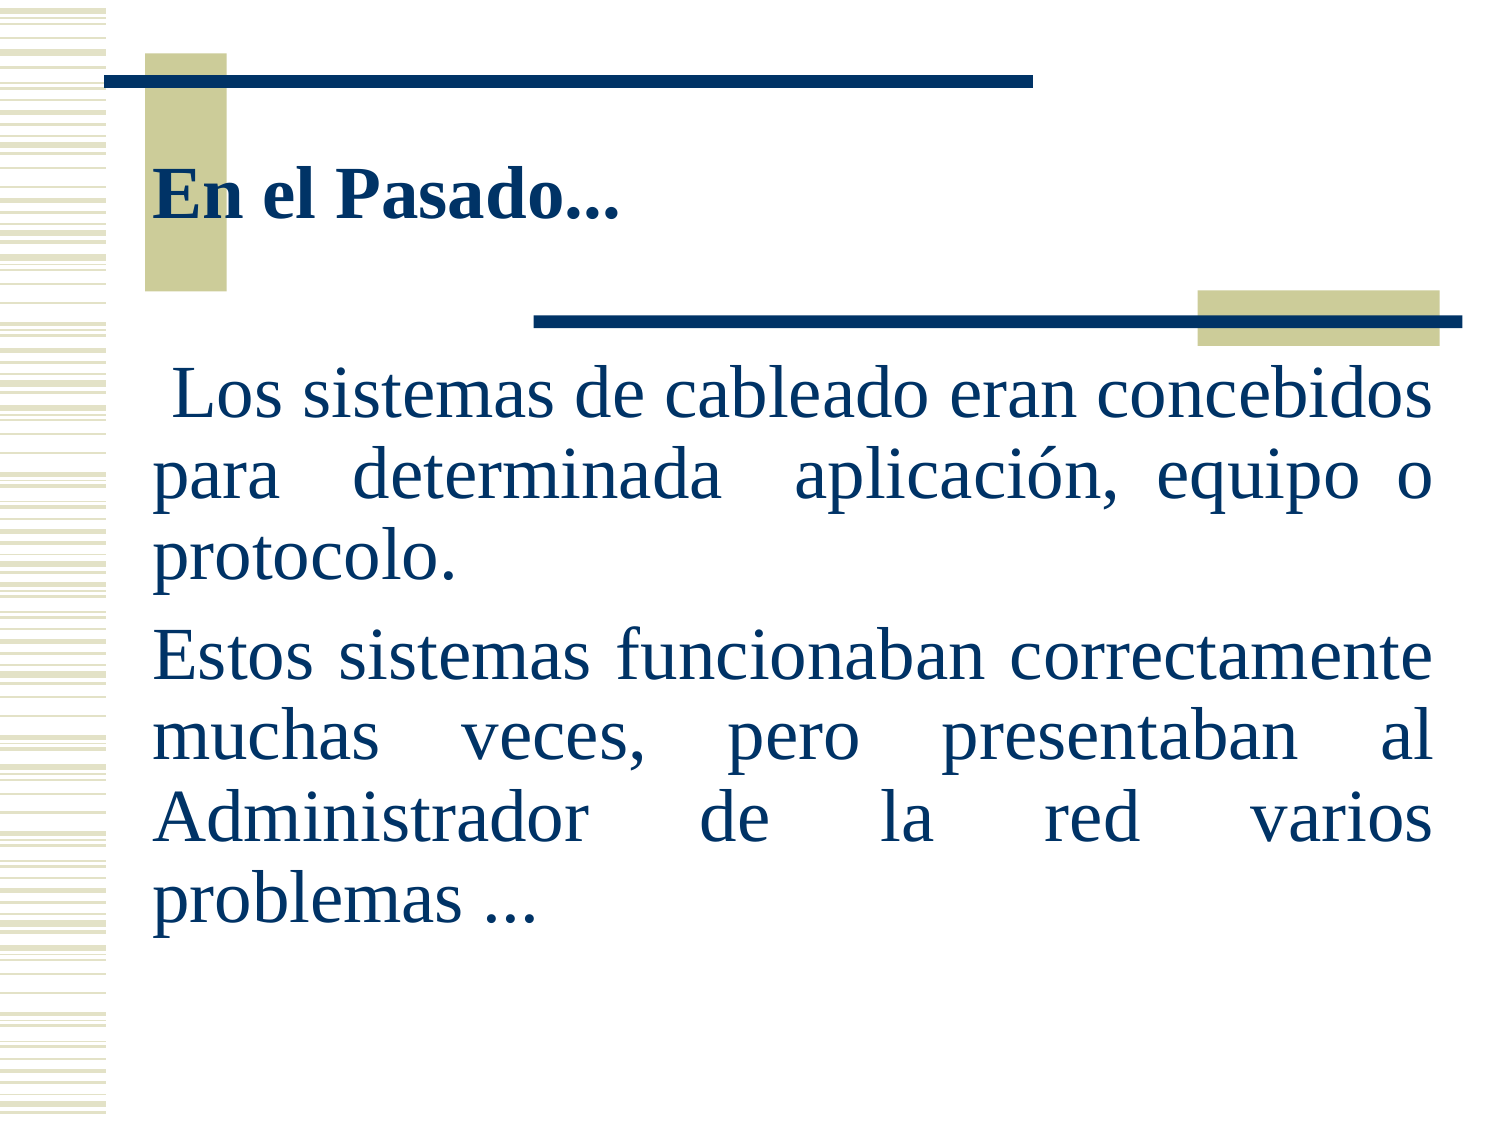

En el Pasado...
 Los sistemas de cableado eran concebidos para determinada aplicación, equipo o protocolo.
Estos sistemas funcionaban correctamente muchas veces, pero presentaban al Administrador de la red varios problemas ...